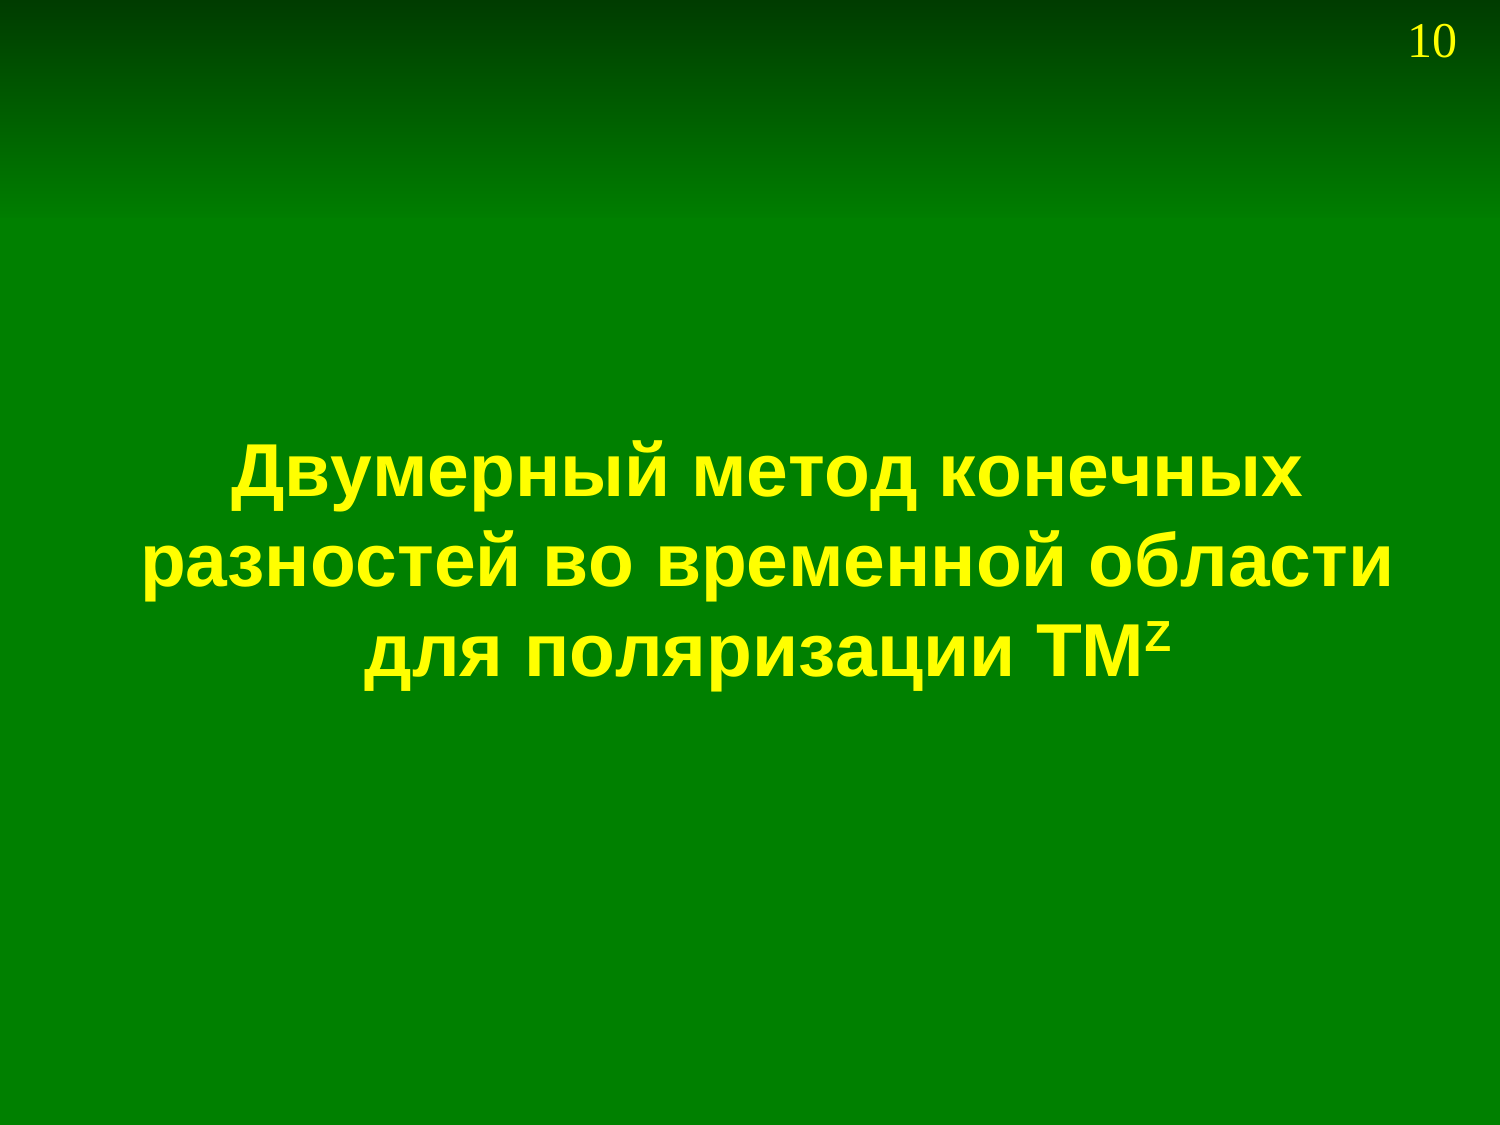

# Двумерный метод конечных разностей во временной области для поляризации TMZ